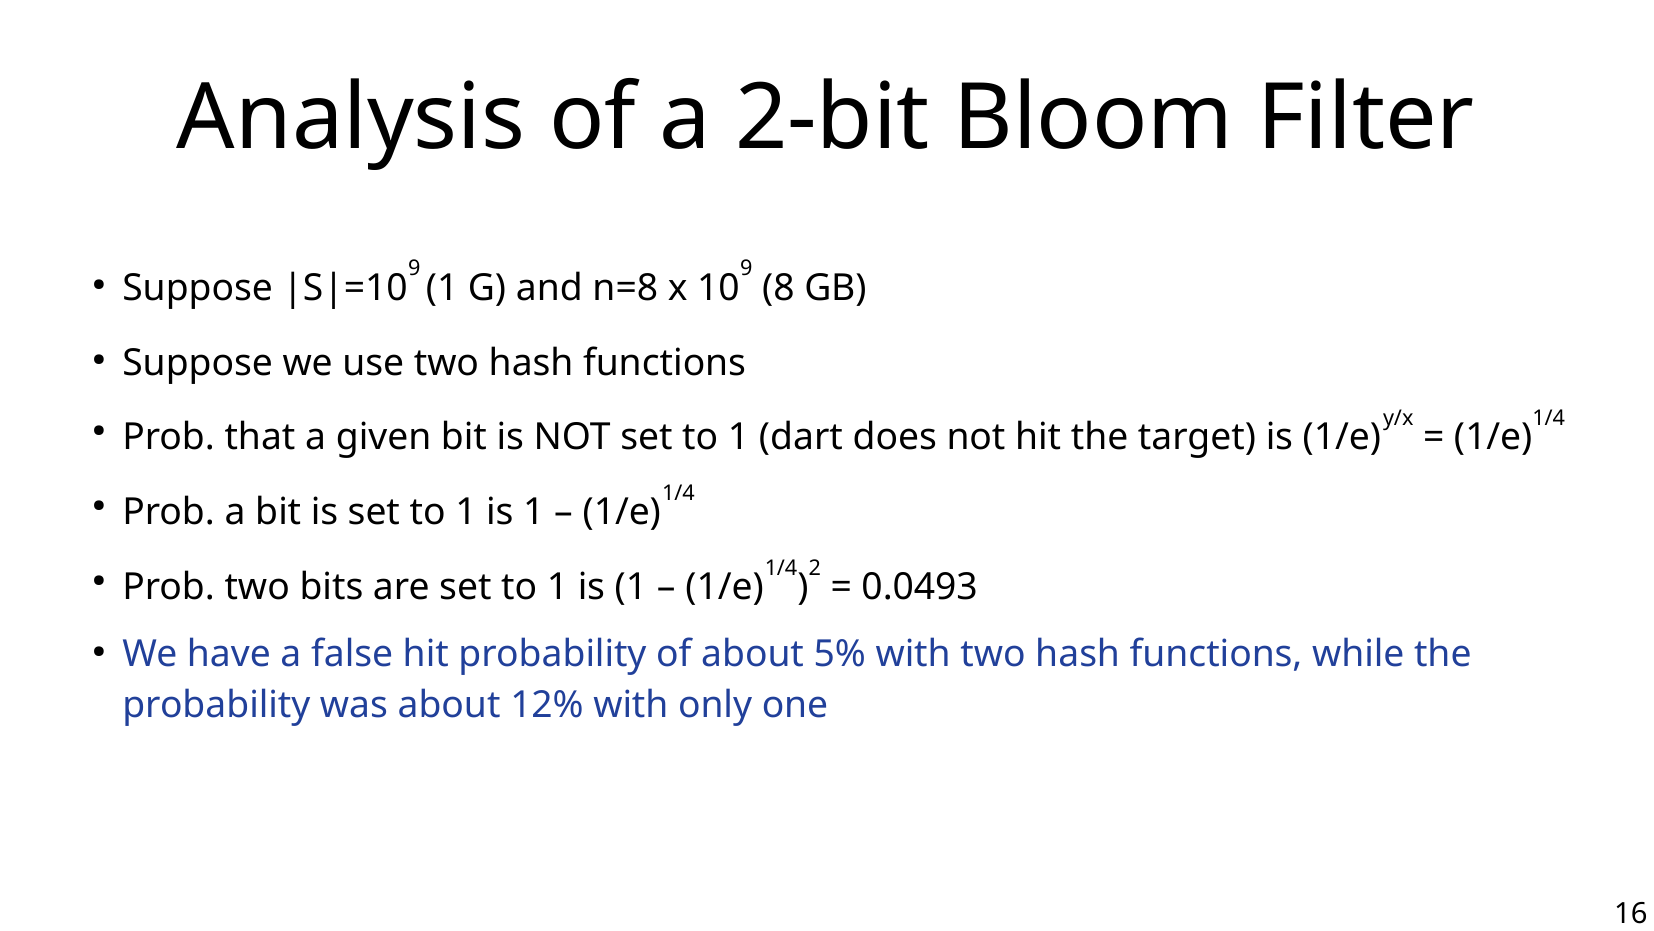

# Analysis of a 2-bit Bloom Filter
Suppose |S|=109 (1 G) and n=8 x 109 (8 GB)
Suppose we use two hash functions
Prob. that a given bit is NOT set to 1 (dart does not hit the target) is (1/e)y/x = (1/e)1/4
Prob. a bit is set to 1 is 1 – (1/e)1/4
Prob. two bits are set to 1 is (1 – (1/e)1/4)2 = 0.0493
We have a false hit probability of about 5% with two hash functions, while the probability was about 12% with only one
16